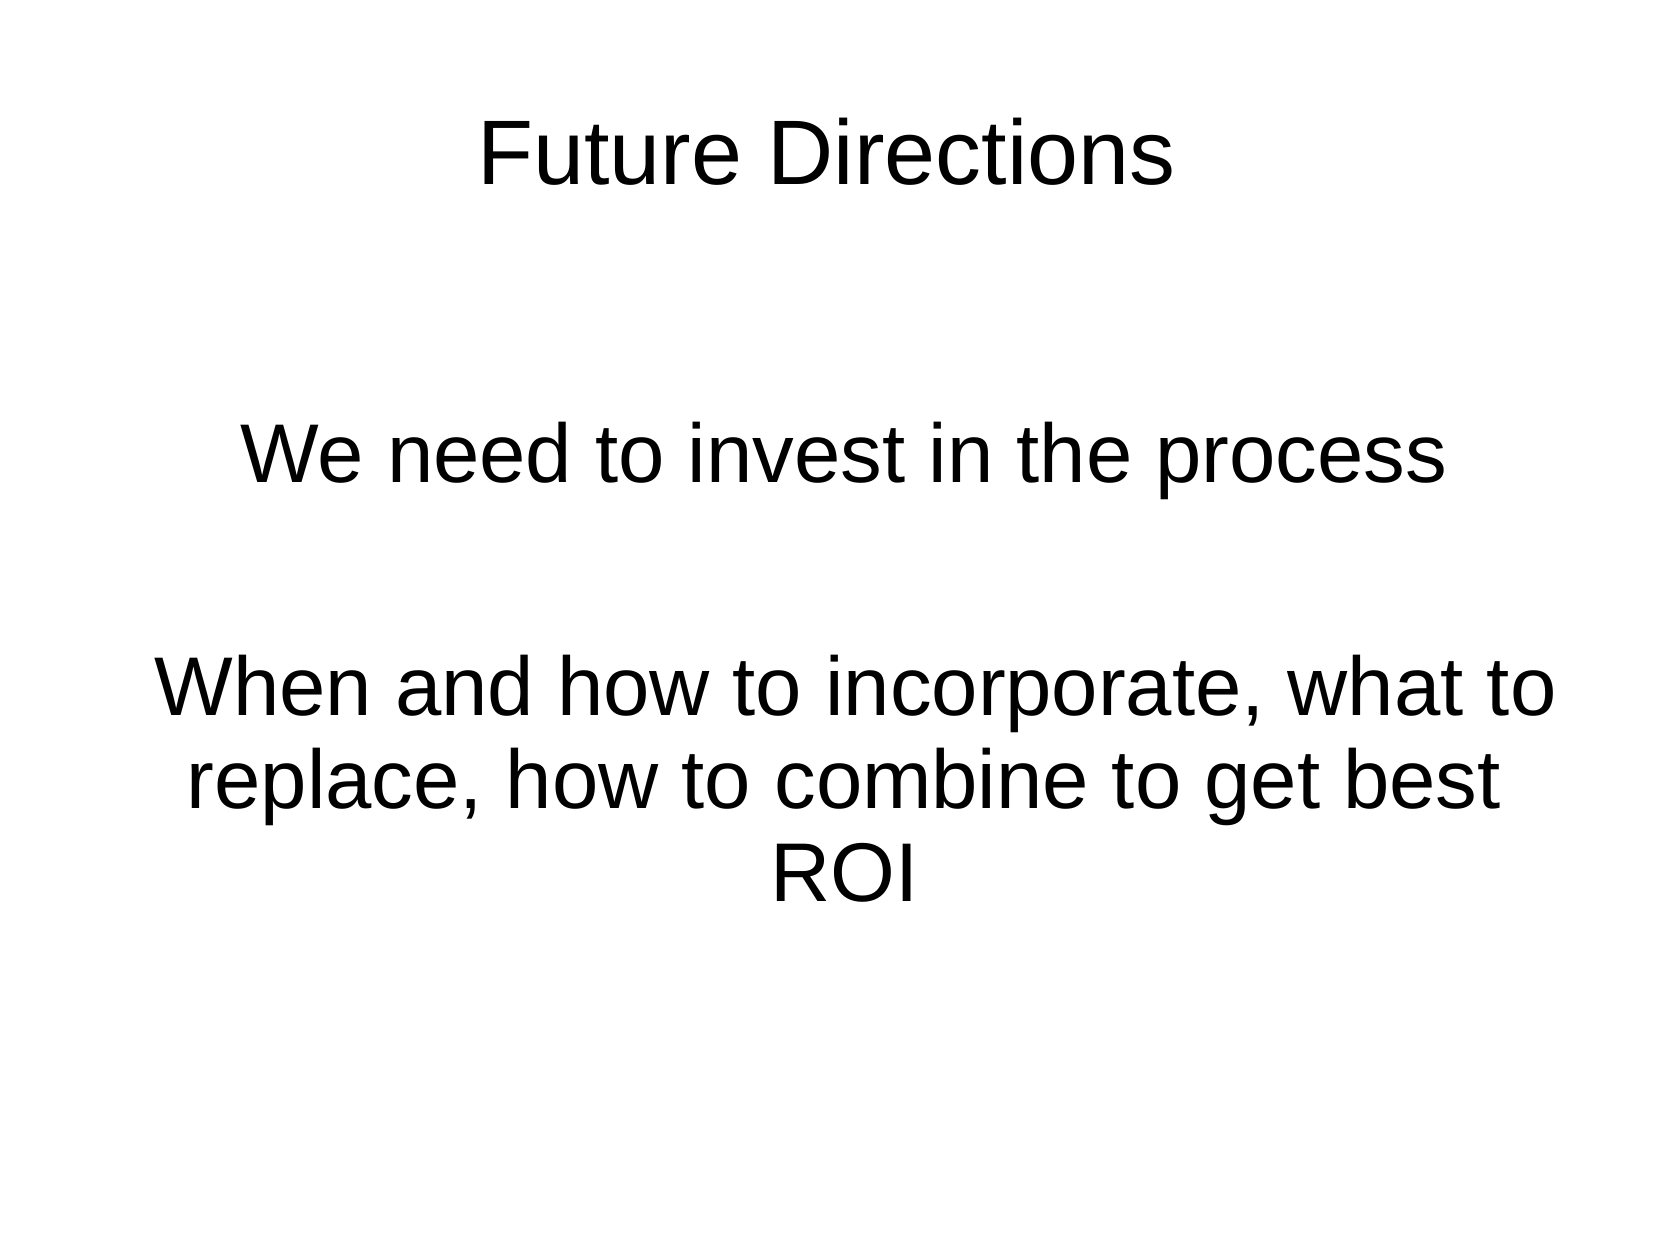

# Future Directions
We need to invest in the process
 When and how to incorporate, what to replace, how to combine to get best ROI